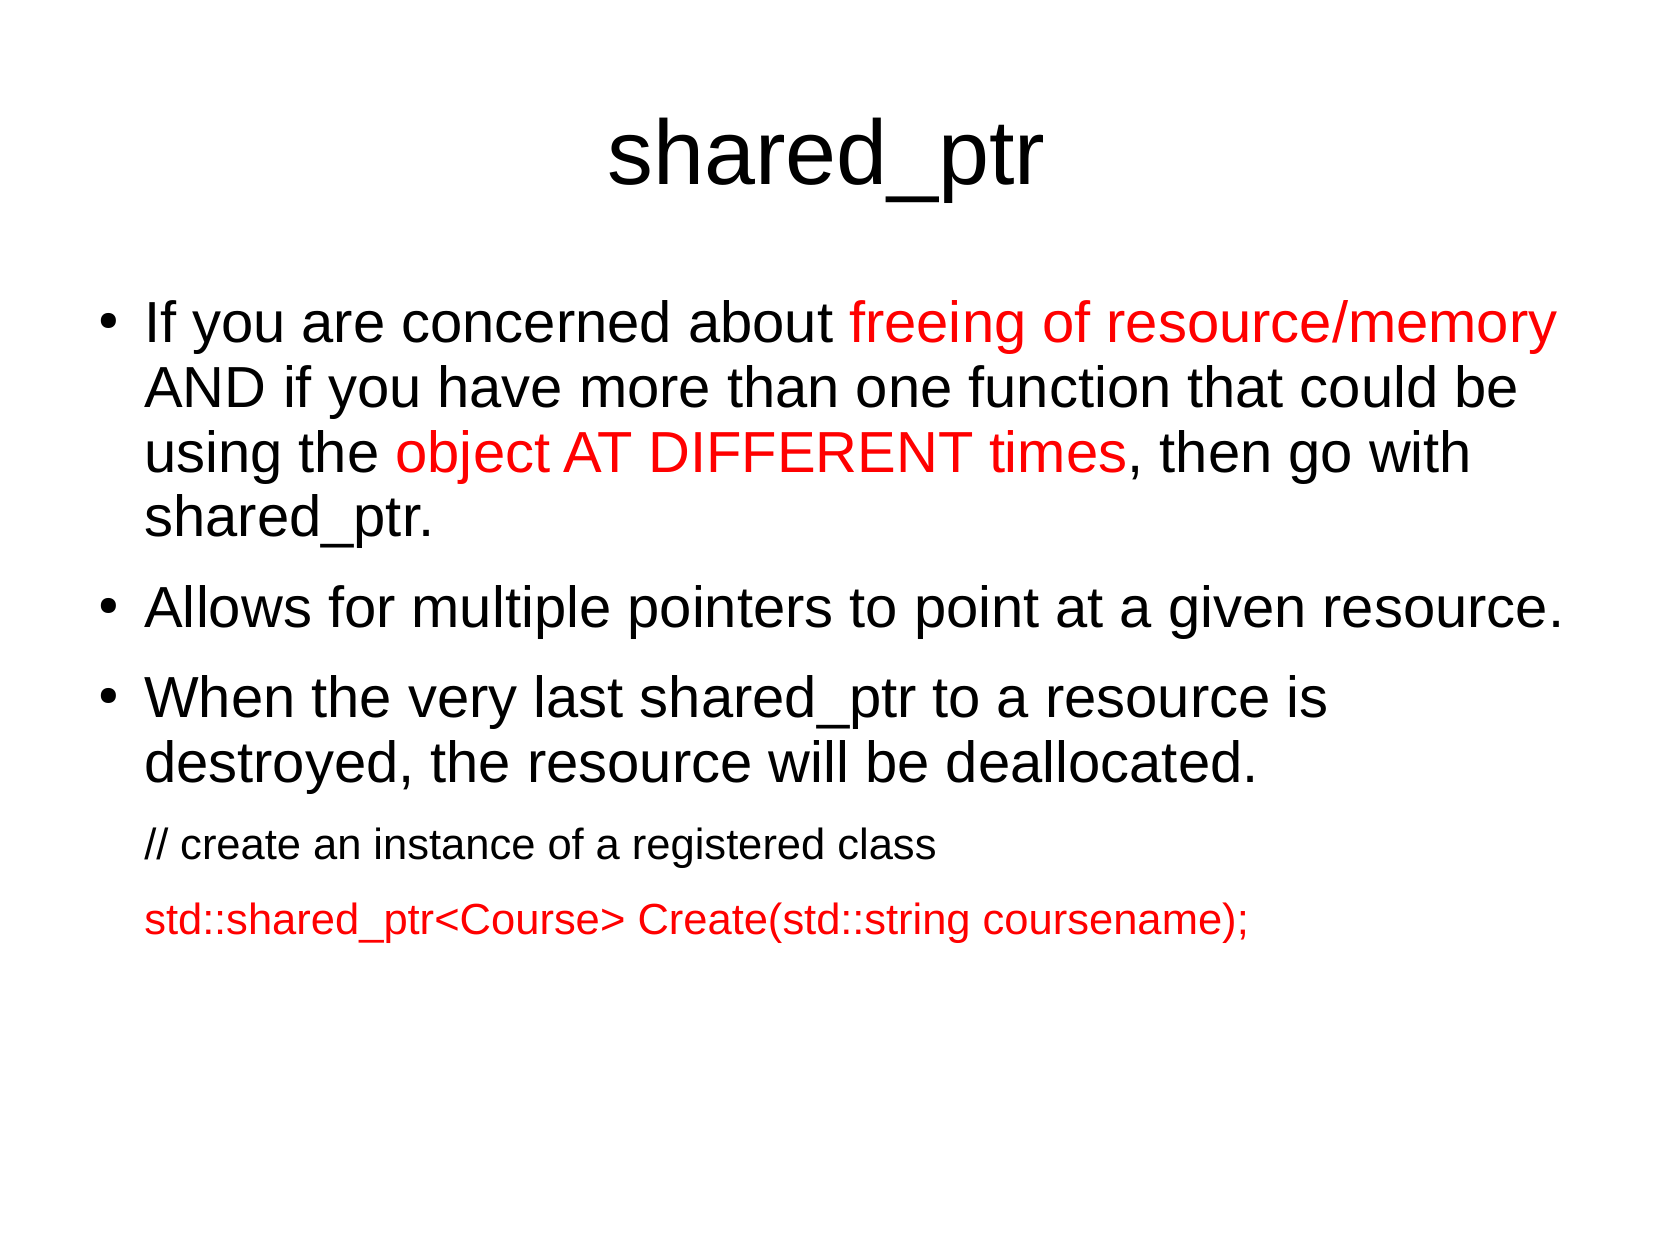

# shared_ptr
If you are concerned about freeing of resource/memory AND if you have more than one function that could be using the object AT DIFFERENT times, then go with shared_ptr.
Allows for multiple pointers to point at a given resource.
When the very last shared_ptr to a resource is destroyed, the resource will be deallocated.
// create an instance of a registered class
std::shared_ptr<Course> Create(std::string coursename);